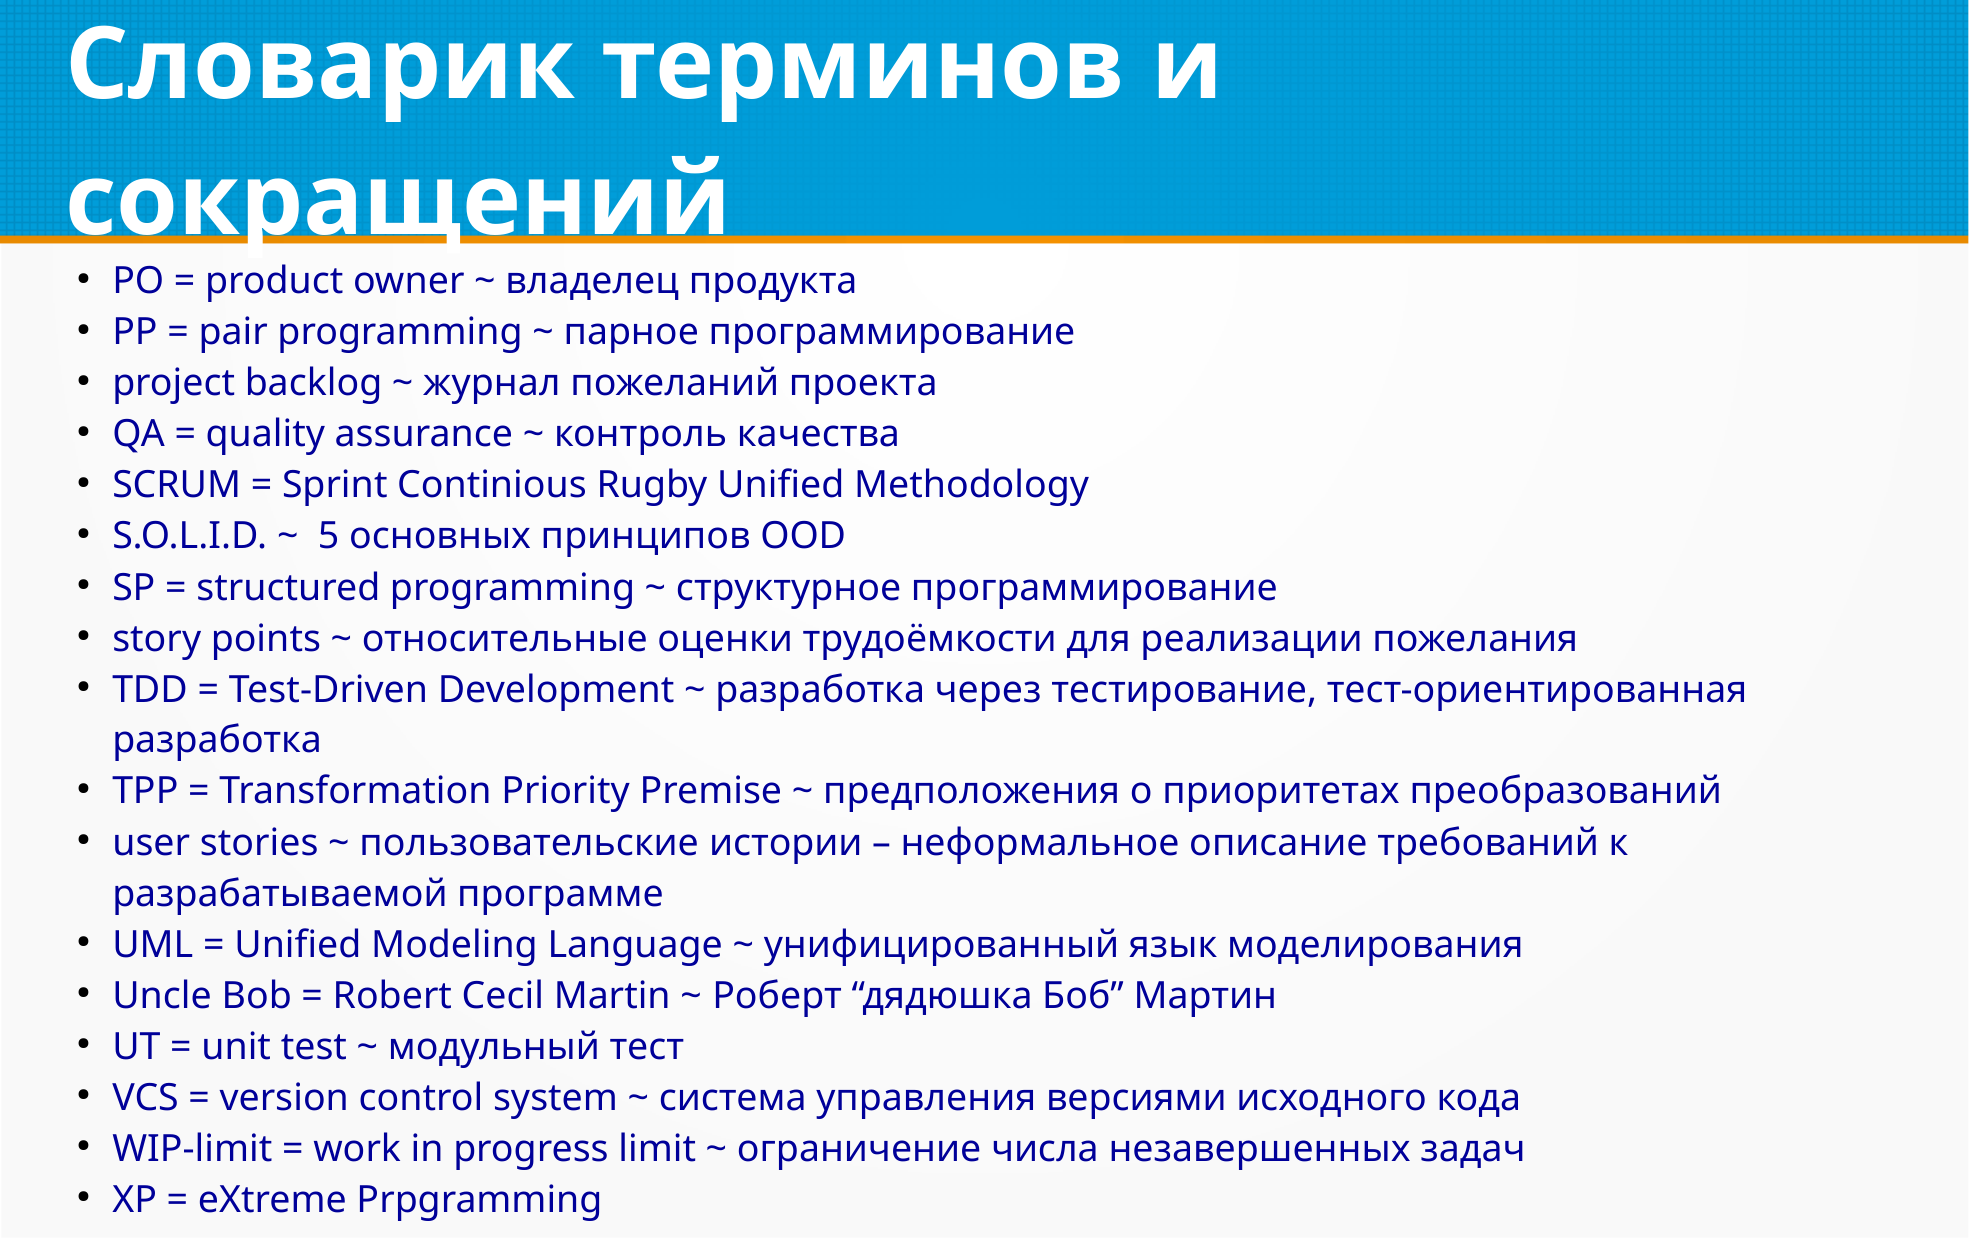

Словарик терминов и сокращений
PO = product owner ~ владелец продукта
PP = pair programming ~ парное программирование
project backlog ~ журнал пожеланий проекта
QA = quality assurance ~ контроль качества
SCRUM = Sprint Continious Rugby Unified Methodology
S.O.L.I.D. ~ 5 основных принципов OOD
SP = structured programming ~ структурное программирование
story points ~ относительные оценки трудоёмкости для реализации пожелания
TDD = Test-Driven Development ~ разработка через тестирование, тест-ориентированная разработка
TPP = Transformation Priority Premise ~ предположения о приоритетах преобразований
user stories ~ пользовательские истории – неформальное описание требований к разрабатываемой программе
UML = Unified Modeling Language ~ унифицированный язык моделирования
Uncle Bob = Robert Cecil Martin ~ Роберт “дядюшка Боб” Мартин
UT = unit test ~ модульный тест
VCS = version control system ~ cистема управления версиями исходного кода
WIP-limit = work in progress limit ~ ограничение числа незавершенных задач
XP = eXtreme Prpgramming